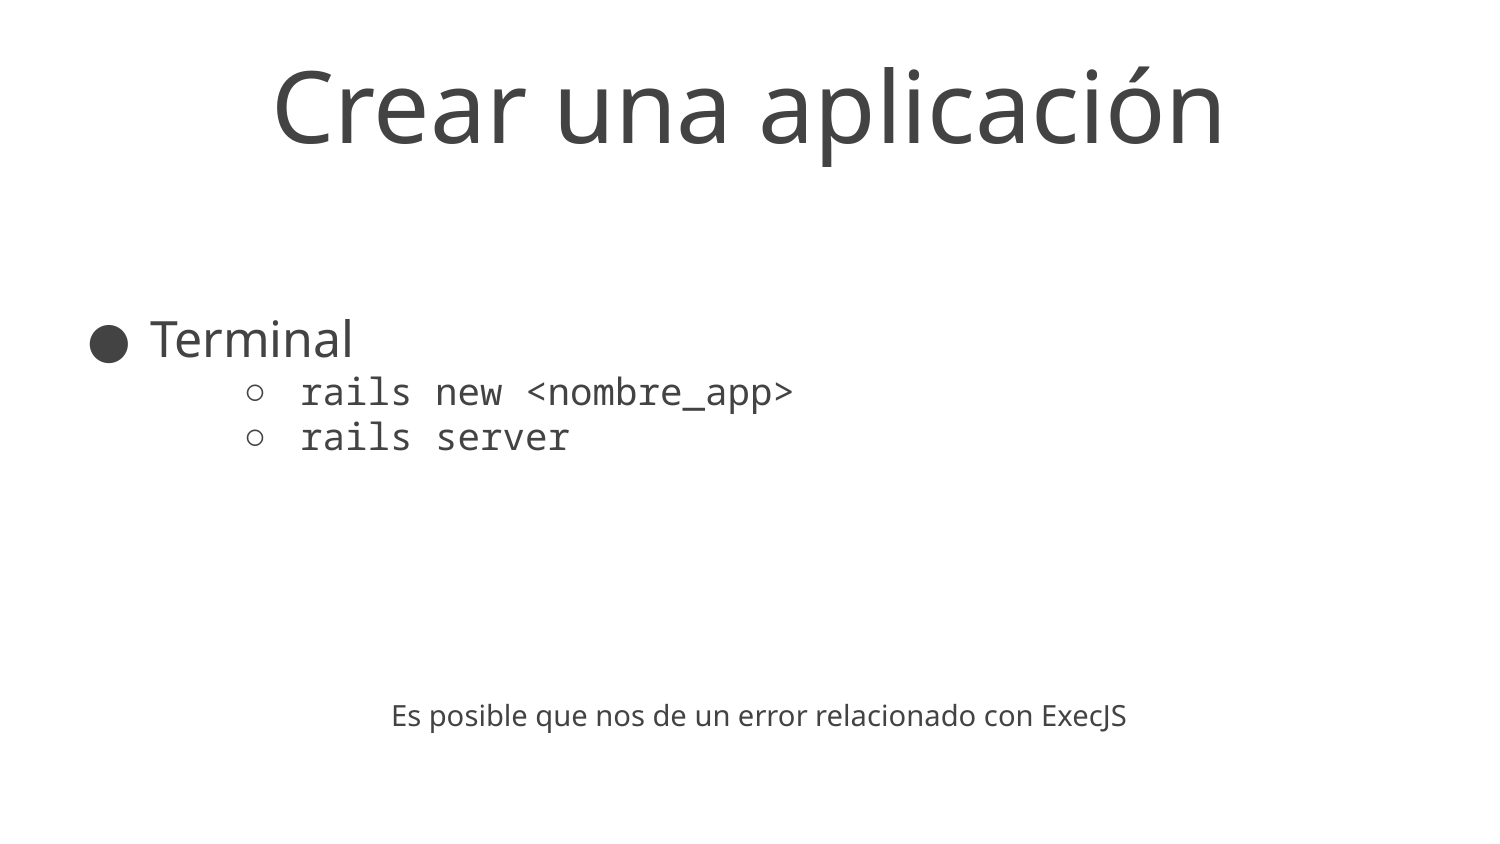

Crear una aplicación
Terminal
rails new <nombre_app>
rails server
Es posible que nos de un error relacionado con ExecJS